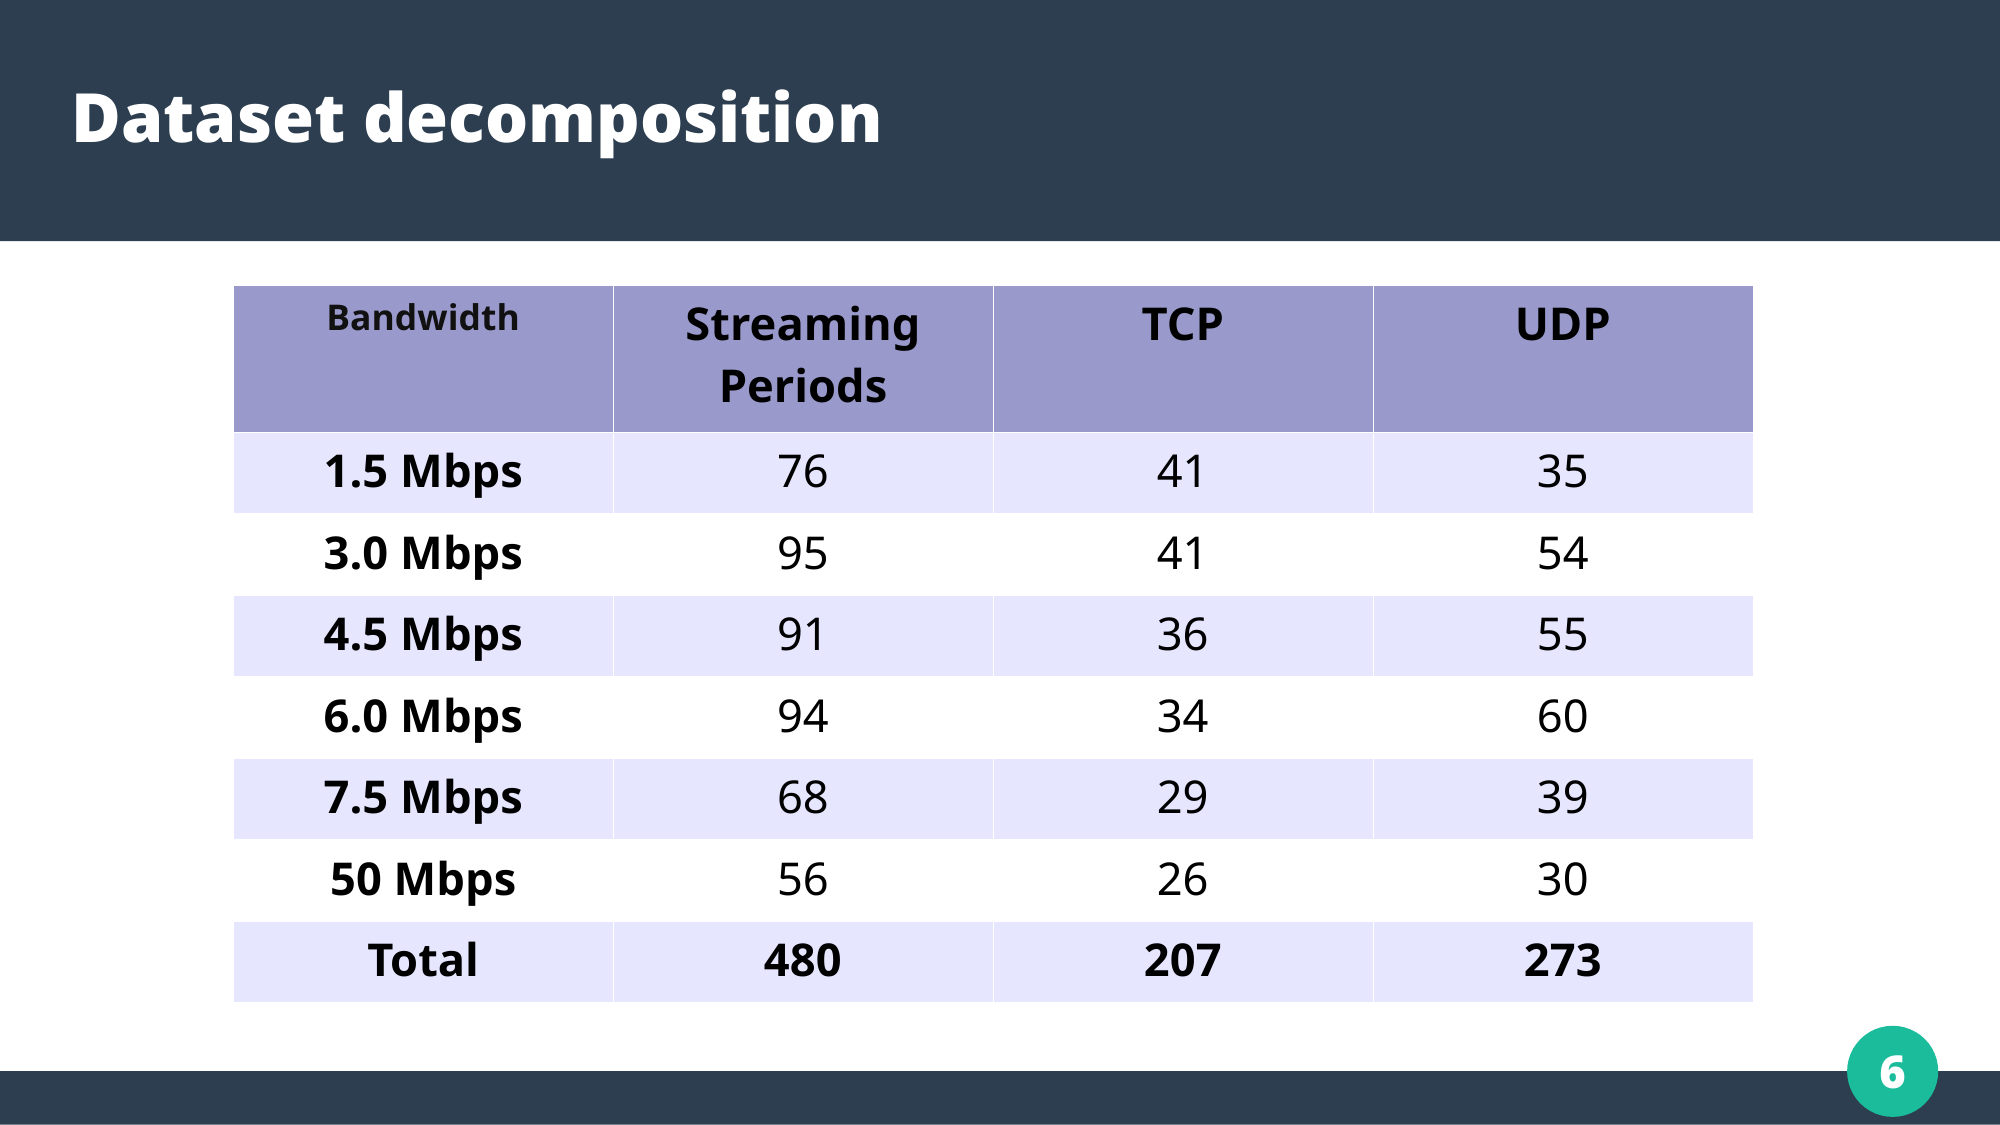

# Dataset decomposition
| Bandwidth | Streaming Periods | TCP | UDP |
| --- | --- | --- | --- |
| 1.5 Mbps | 76 | 41 | 35 |
| 3.0 Mbps | 95 | 41 | 54 |
| 4.5 Mbps | 91 | 36 | 55 |
| 6.0 Mbps | 94 | 34 | 60 |
| 7.5 Mbps | 68 | 29 | 39 |
| 50 Mbps | 56 | 26 | 30 |
| Total | 480 | 207 | 273 |